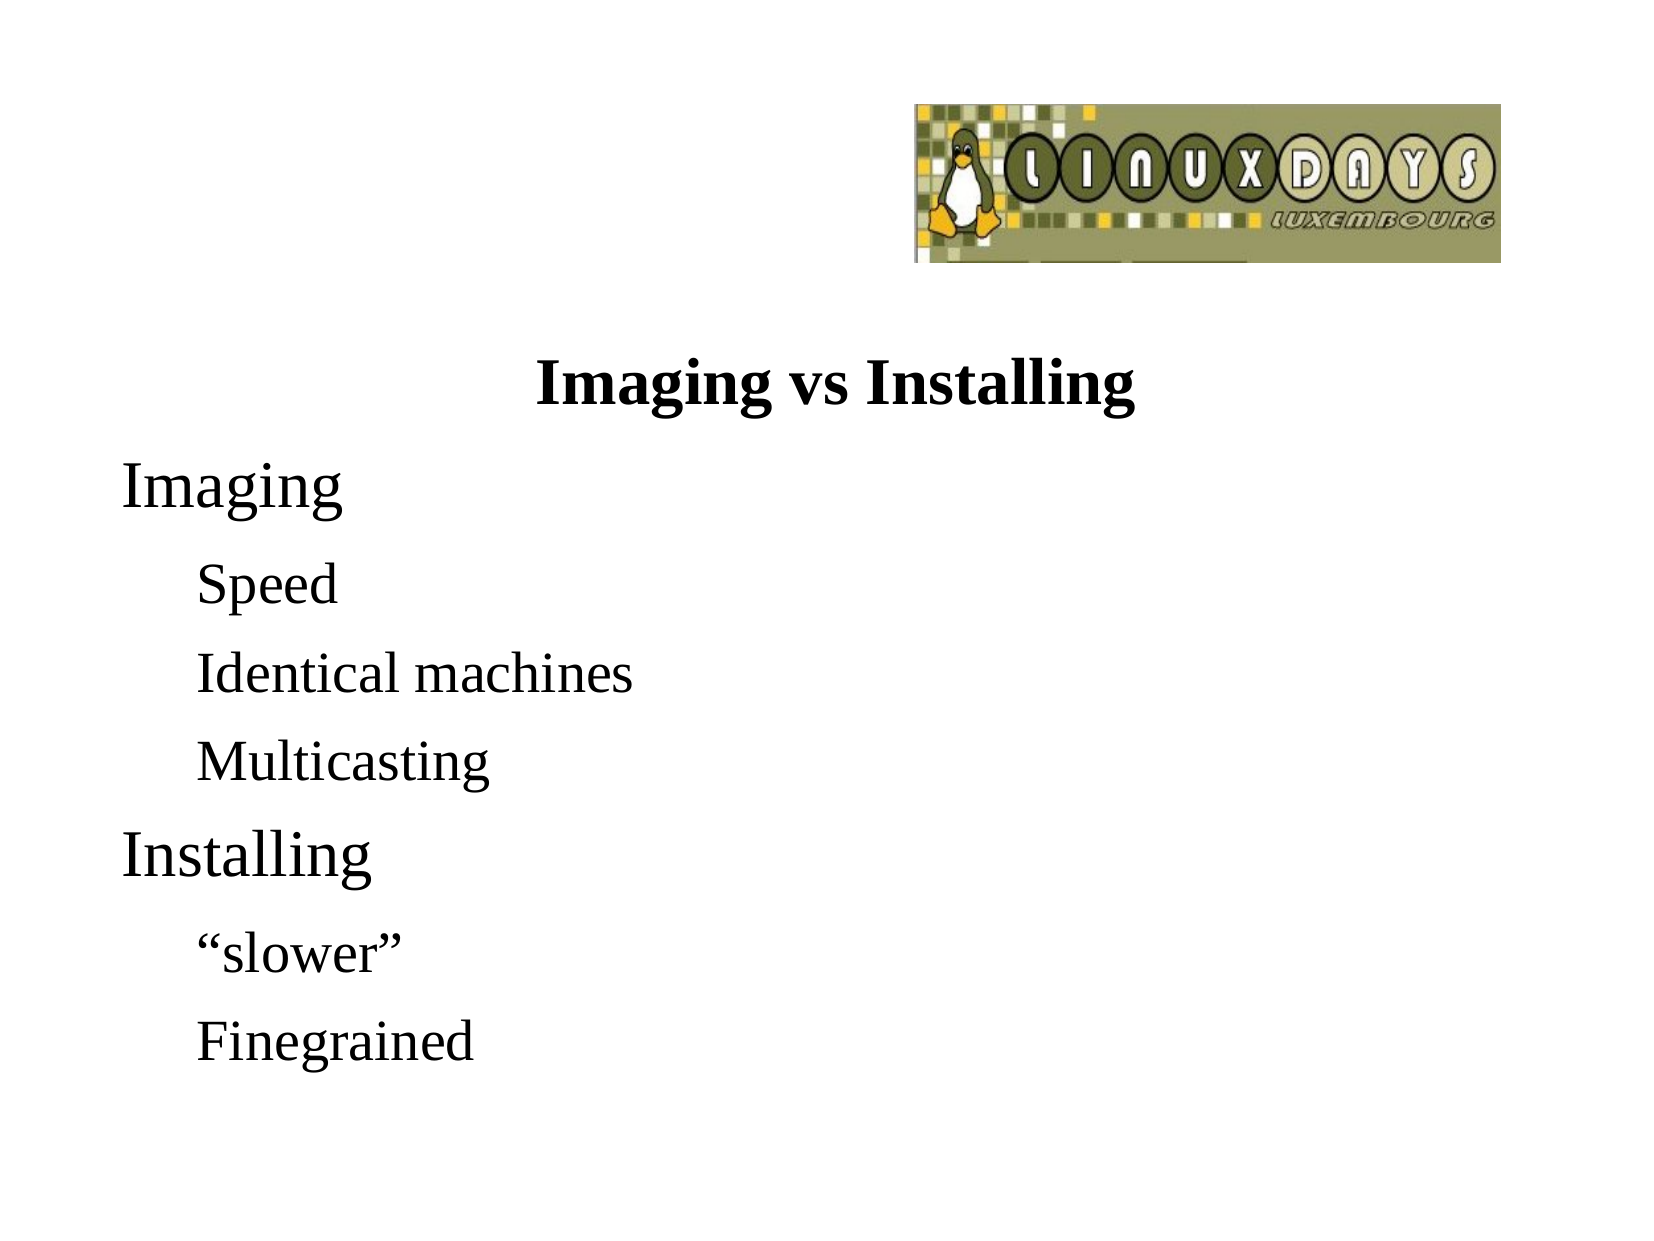

#
Imaging vs Installing
Imaging
Speed
Identical machines
Multicasting
Installing
“slower”
Finegrained